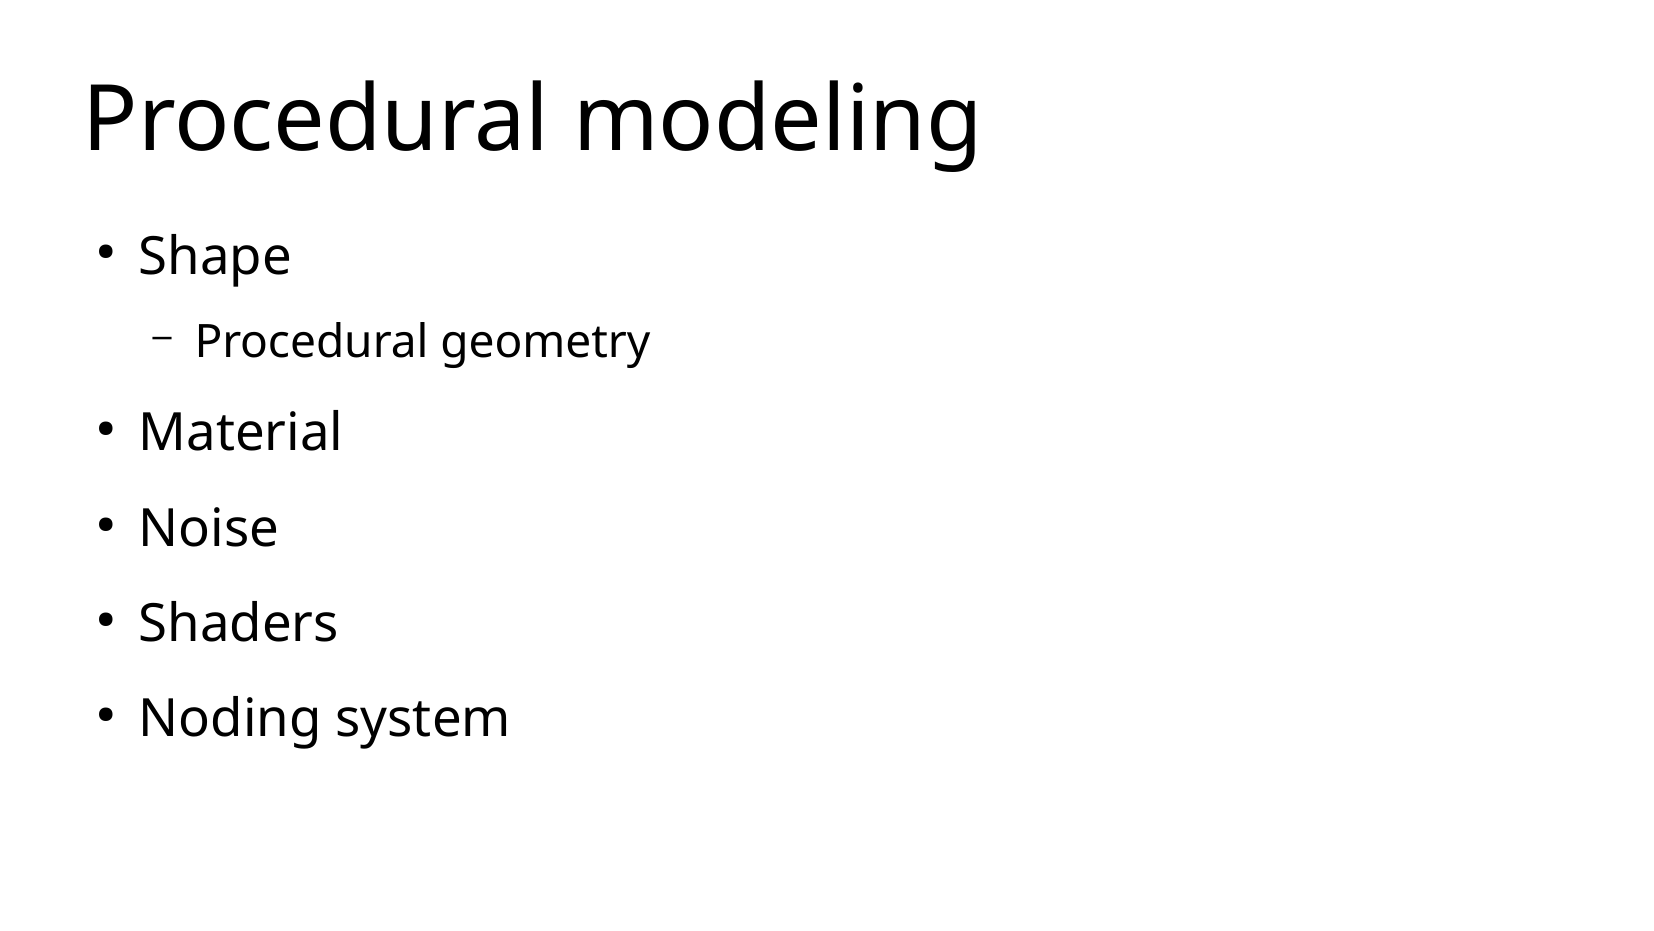

# Procedural modeling
Shape
Procedural geometry
Material
Noise
Shaders
Noding system